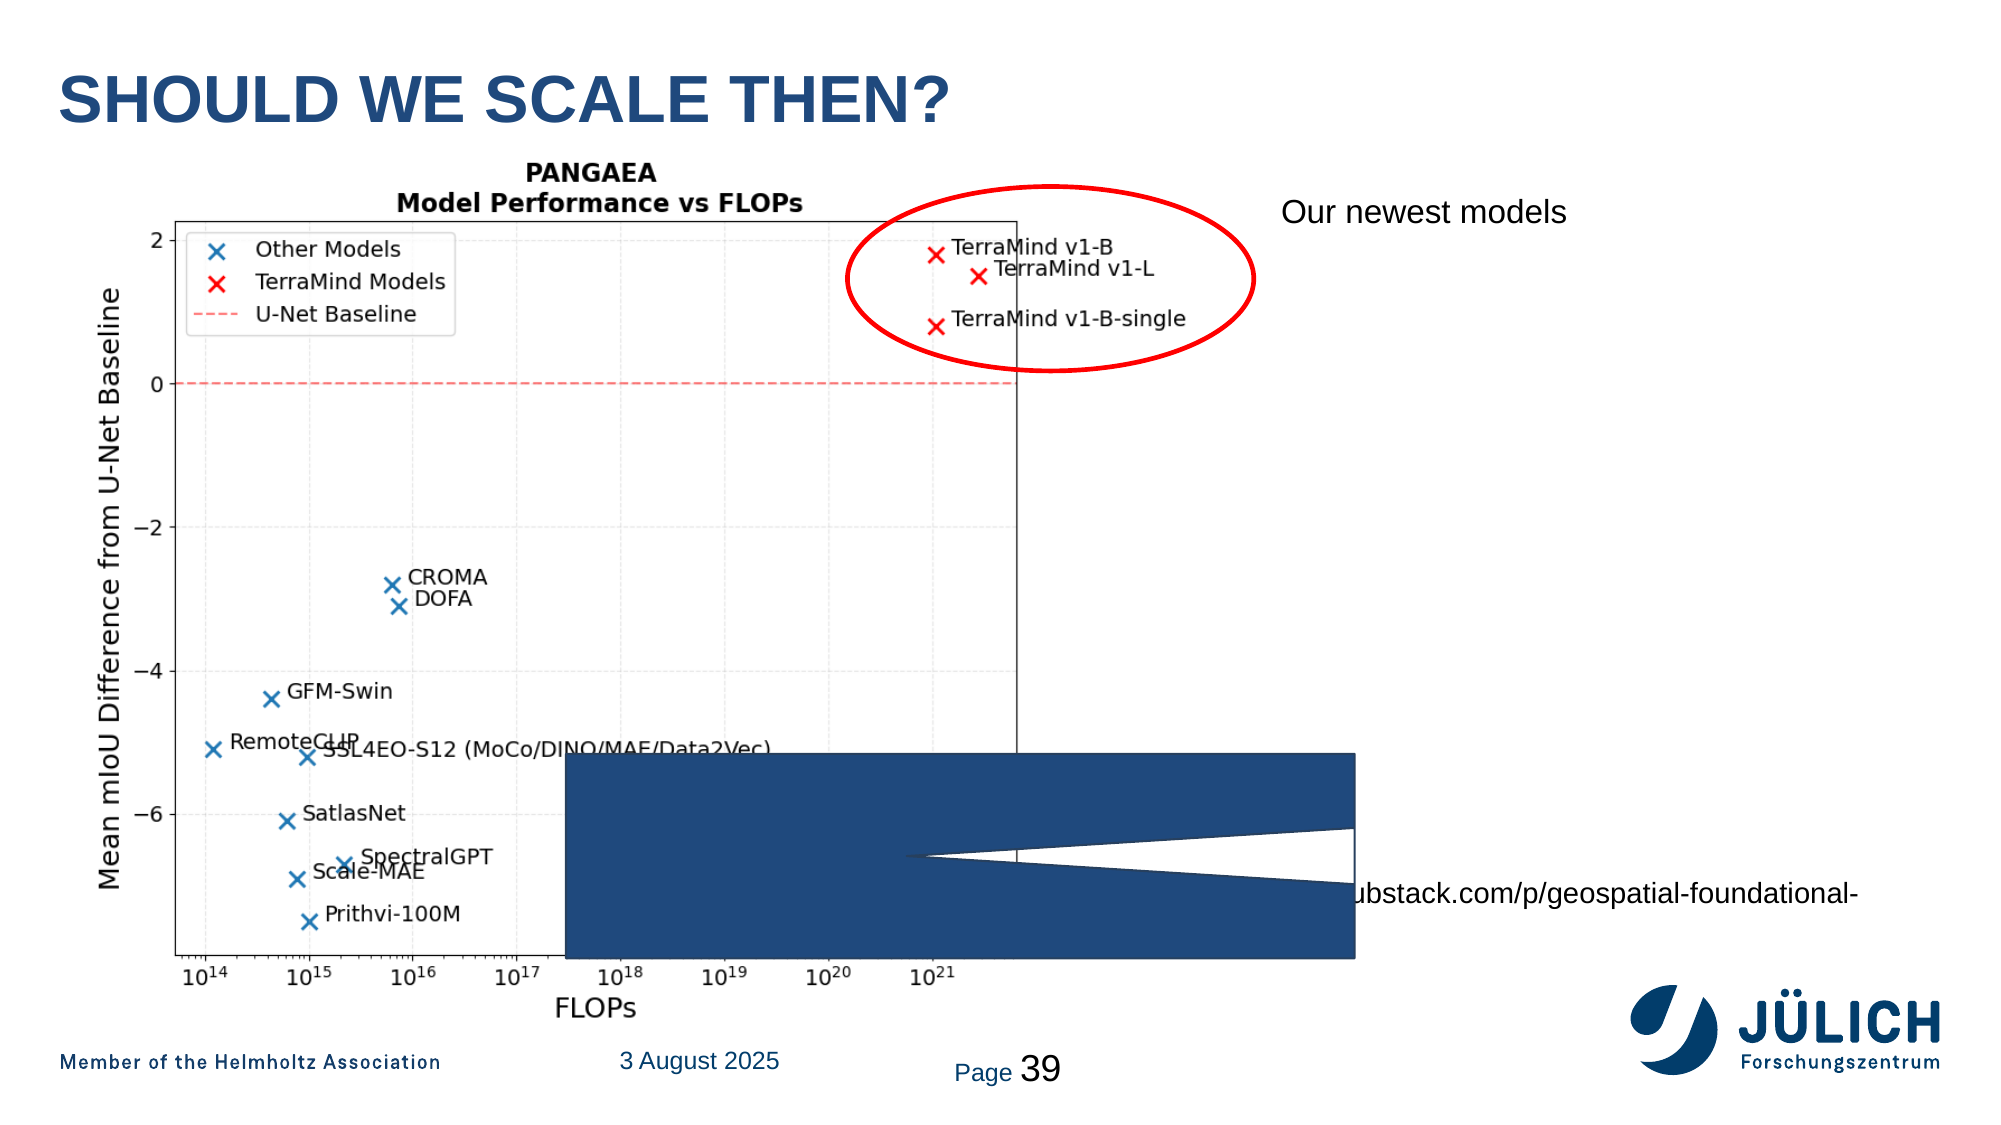

# Should we scale then?
Our newest models
More compute
https://christopherren.substack.com/p/geospatial-foundational-disappointments
3 August 2025
Page